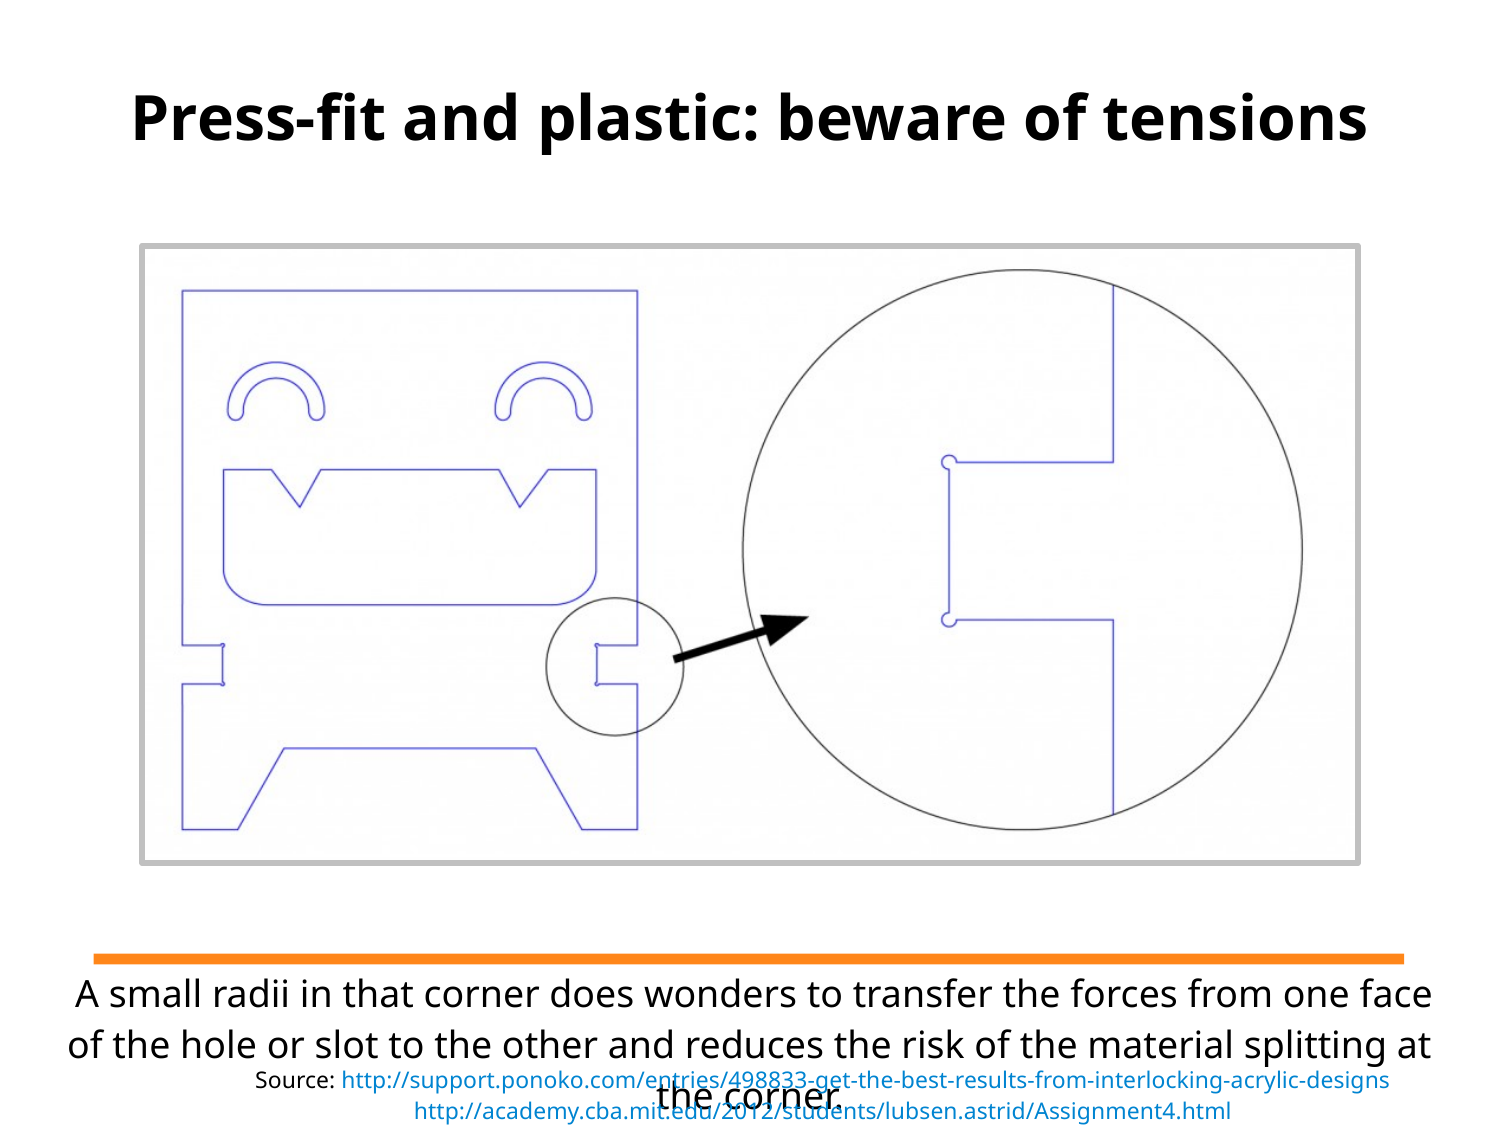

# Press-fit and plastic: beware of tensions
 A small radii in that corner does wonders to transfer the forces from one face of the hole or slot to the other and reduces the risk of the material splitting at the corner.
Source: http://support.ponoko.com/entries/498833-get-the-best-results-from-interlocking-acrylic-designs
http://academy.cba.mit.edu/2012/students/lubsen.astrid/Assignment4.html